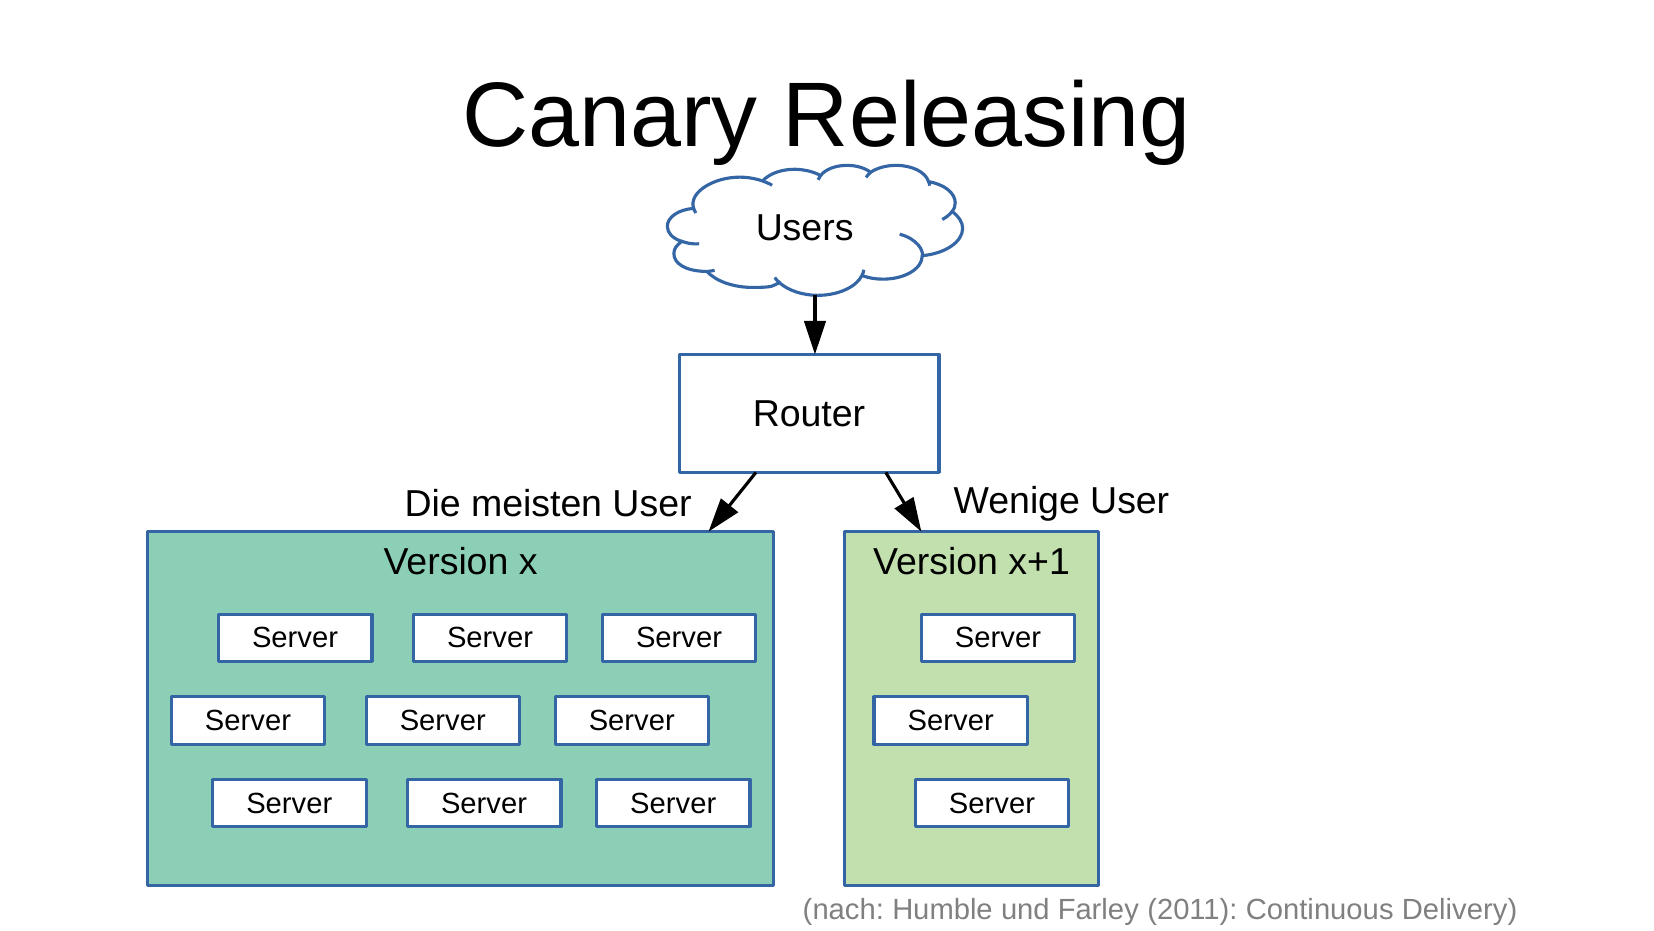

# Canary Releasing
Users
Router
Wenige User
Die meisten User
Version x
Version x+1
Server
Server
Server
Server
Server
Server
Server
Server
Server
Server
Server
Server
Server
(nach: Humble und Farley (2011): Continuous Delivery)